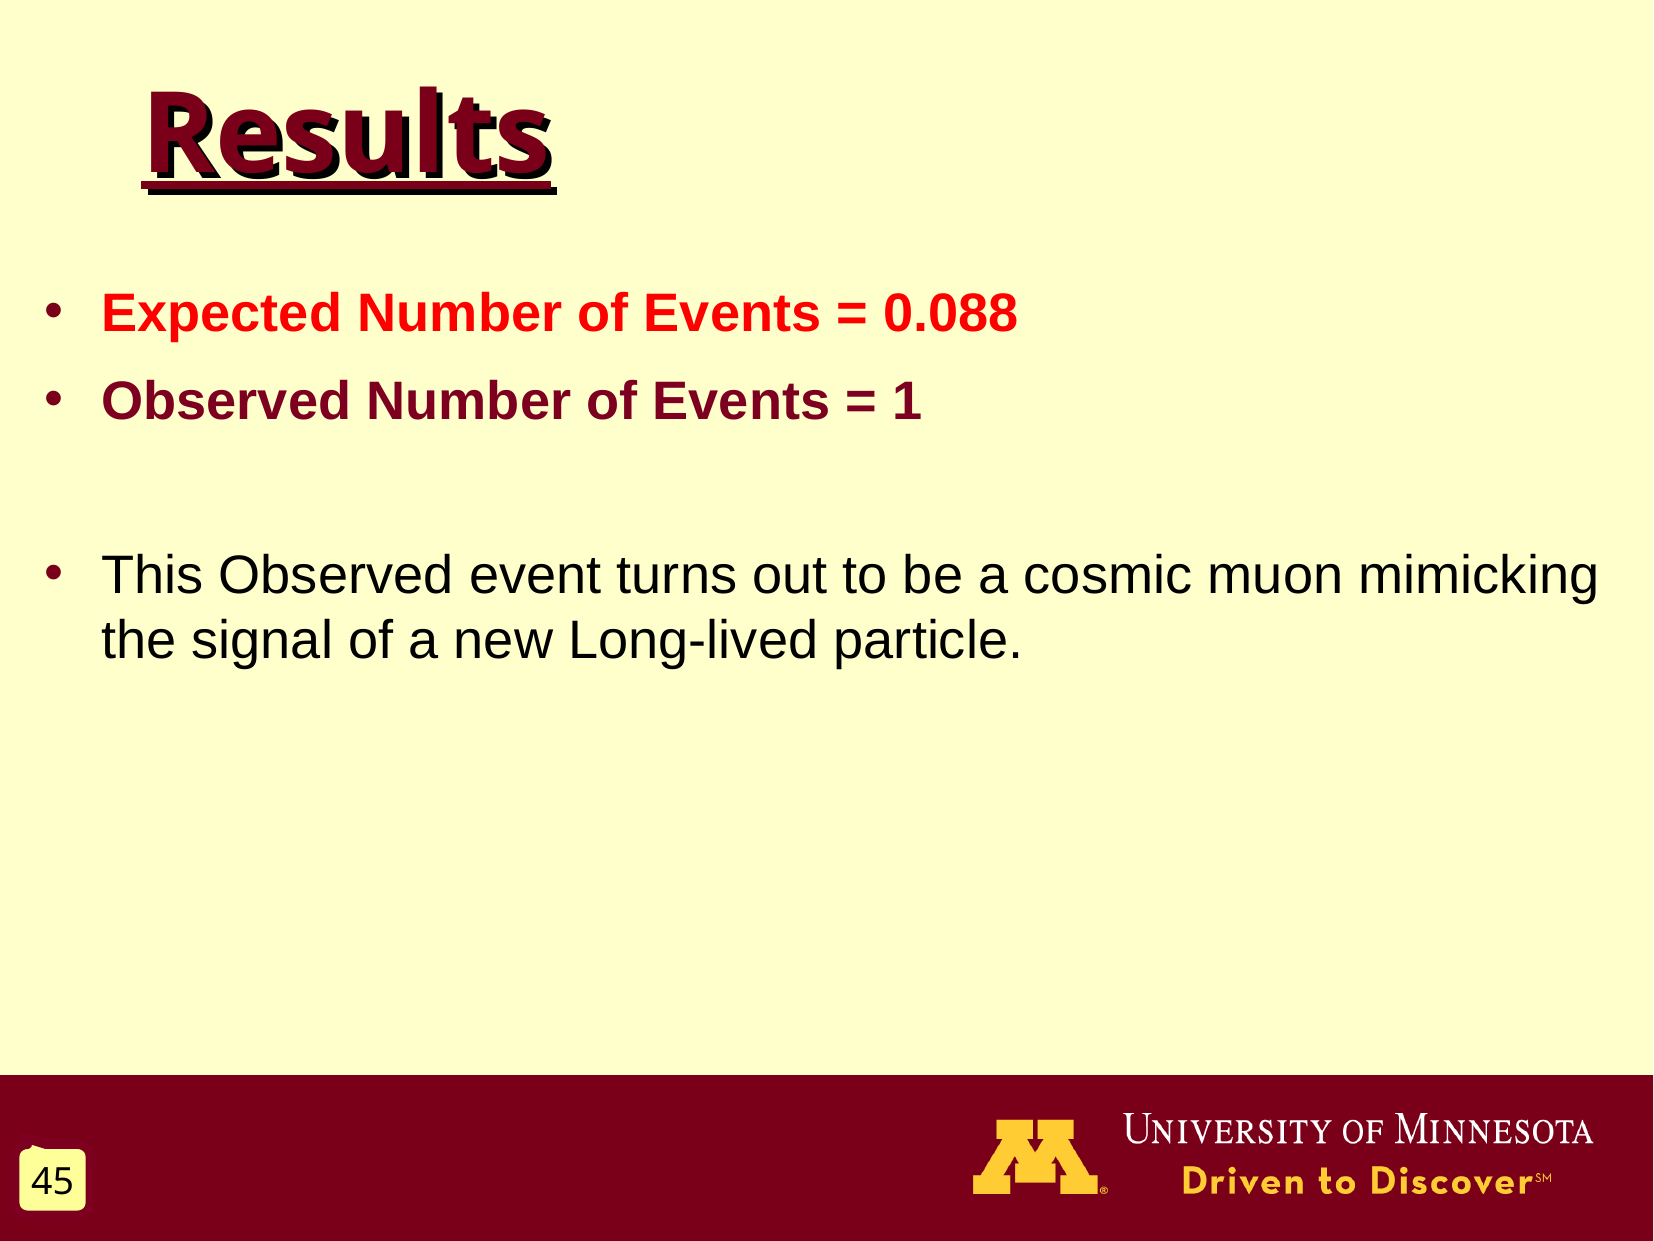

# Results
Expected Number of Events = 0.088
Observed Number of Events = 1
This Observed event turns out to be a cosmic muon mimicking the signal of a new Long-lived particle.
45